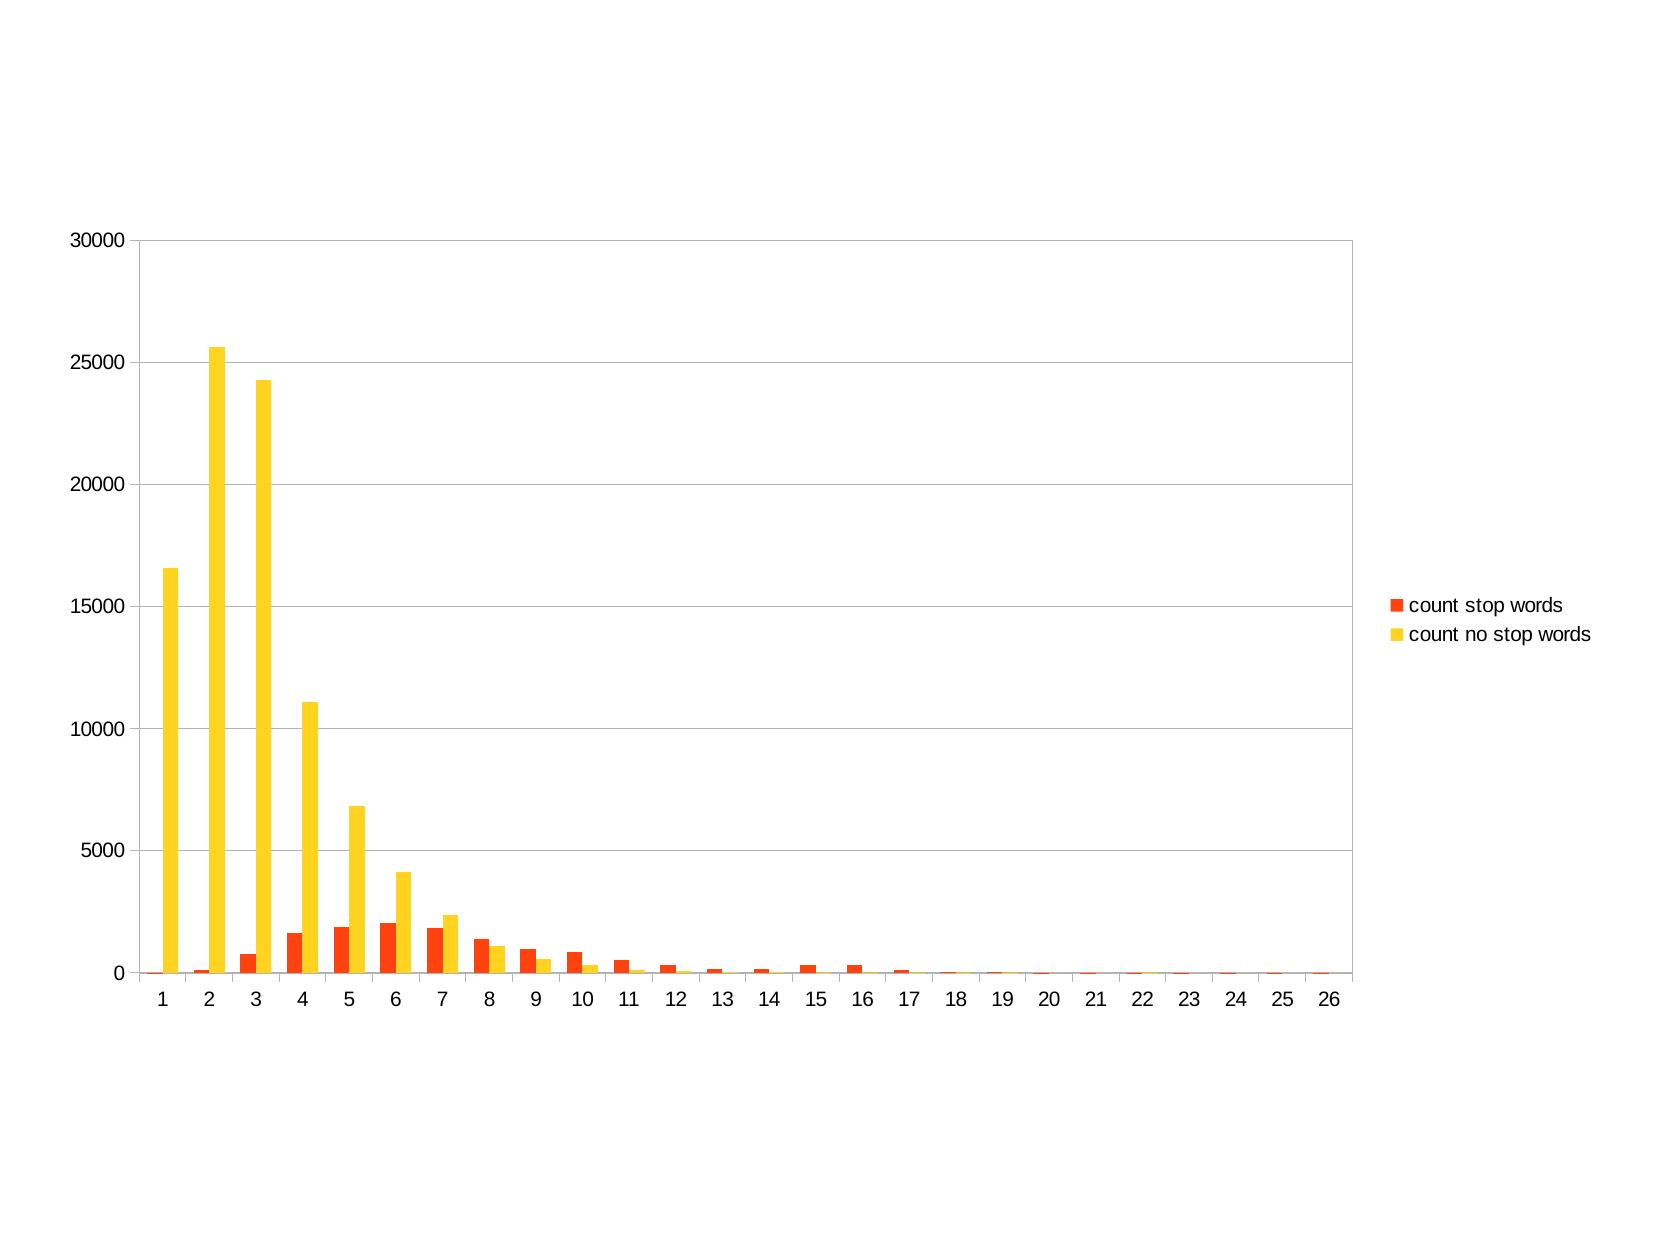

### Chart
| Category | count stop words | count no stop words |
|---|---|---|
| 1 | 14.0 | 16601.0 |
| 2 | 105.0 | 25637.0 |
| 3 | 783.0 | 24278.0 |
| 4 | 1616.0 | 11088.0 |
| 5 | 1890.0 | 6844.0 |
| 6 | 2067.0 | 4149.0 |
| 7 | 1861.0 | 2387.0 |
| 8 | 1409.0 | 1114.0 |
| 9 | 987.0 | 574.0 |
| 10 | 851.0 | 311.0 |
| 11 | 535.0 | 142.0 |
| 12 | 313.0 | 63.0 |
| 13 | 178.0 | 50.0 |
| 14 | 151.0 | 22.0 |
| 15 | 319.0 | 17.0 |
| 16 | 323.0 | 4.0 |
| 17 | 126.0 | 4.0 |
| 18 | 55.0 | 3.0 |
| 19 | 22.0 | 1.0 |
| 20 | 10.0 | 0.0 |
| 21 | 7.0 | 0.0 |
| 22 | 4.0 | 1.0 |
| 23 | 3.0 | 0.0 |
| 24 | 1.0 | 0.0 |
| 25 | 1.0 | 0.0 |
| 26 | 1.0 | 0.0 |